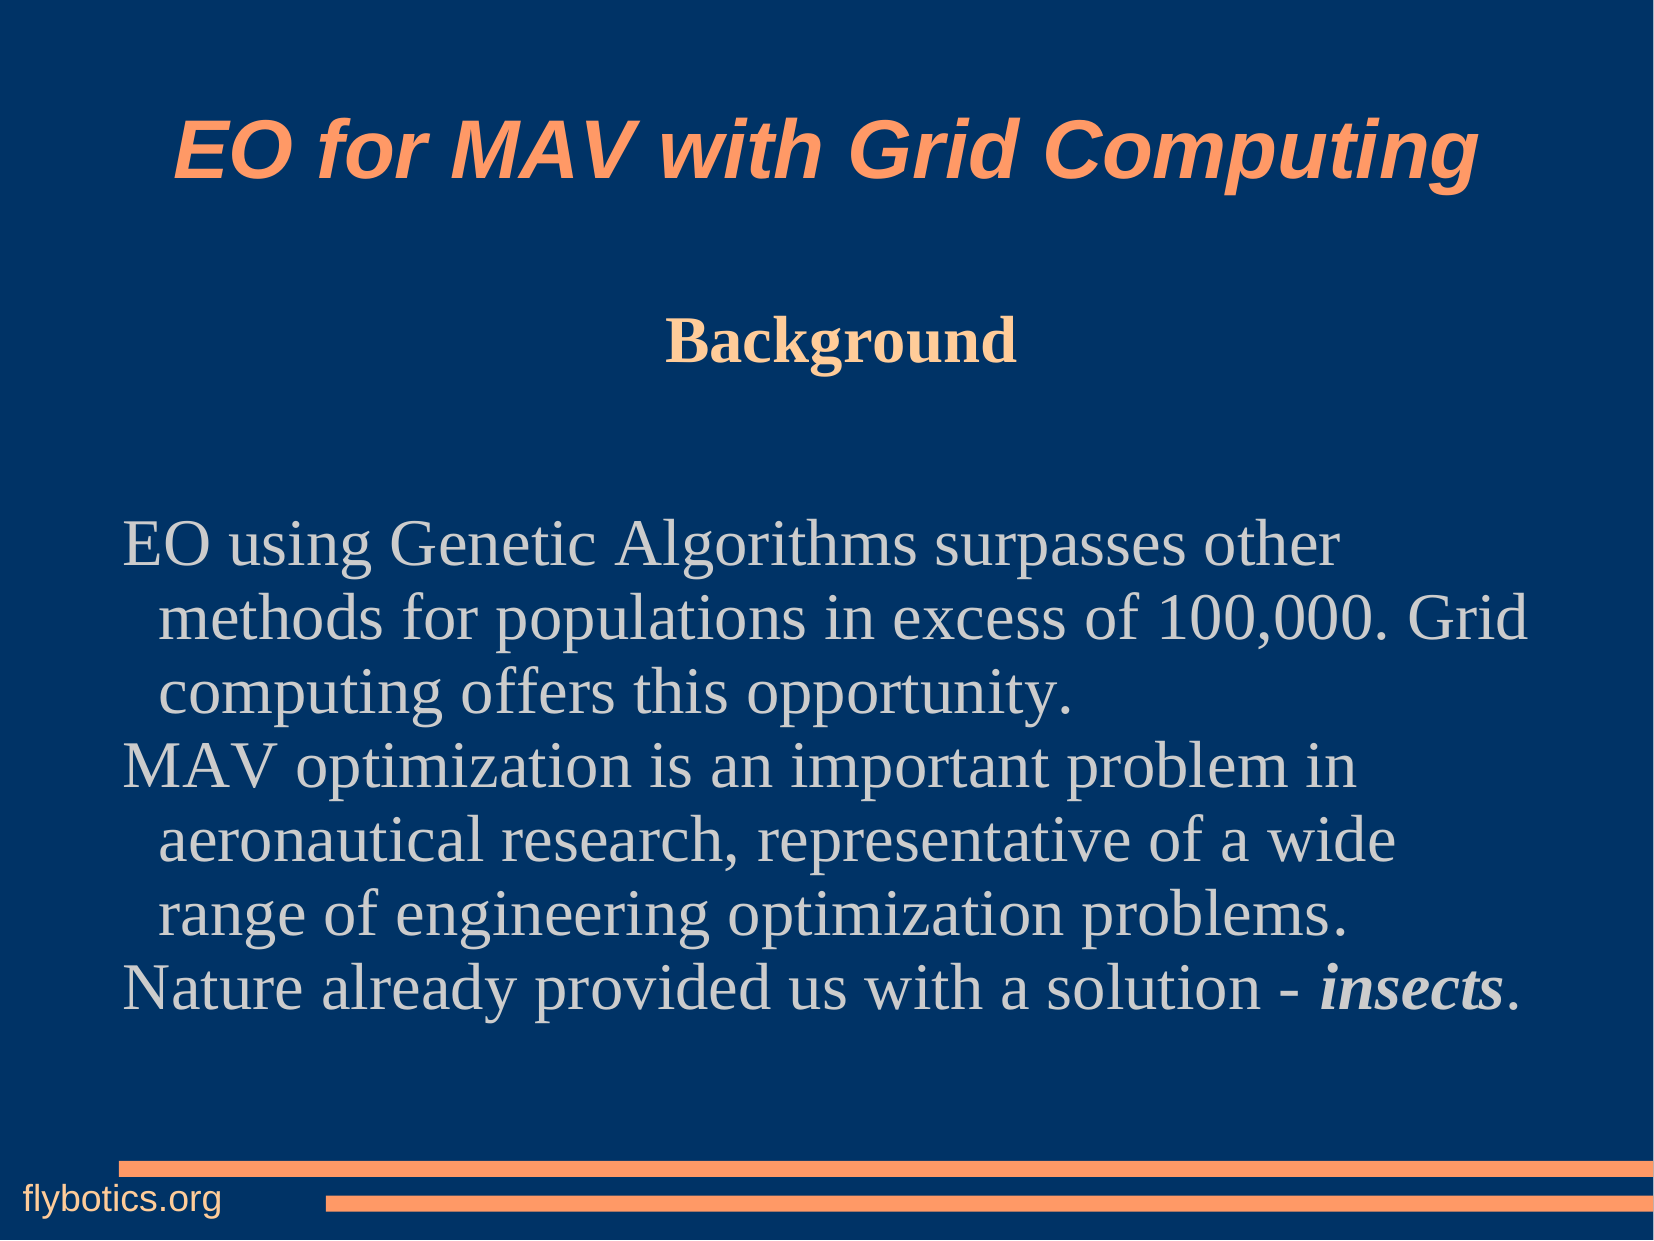

# EO for MAV with Grid Computing
Background
EO using Genetic Algorithms surpasses other methods for populations in excess of 100,000. Grid computing offers this opportunity.
MAV optimization is an important problem in aeronautical research, representative of a wide range of engineering optimization problems.
Nature already provided us with a solution - insects.
flybotics.org